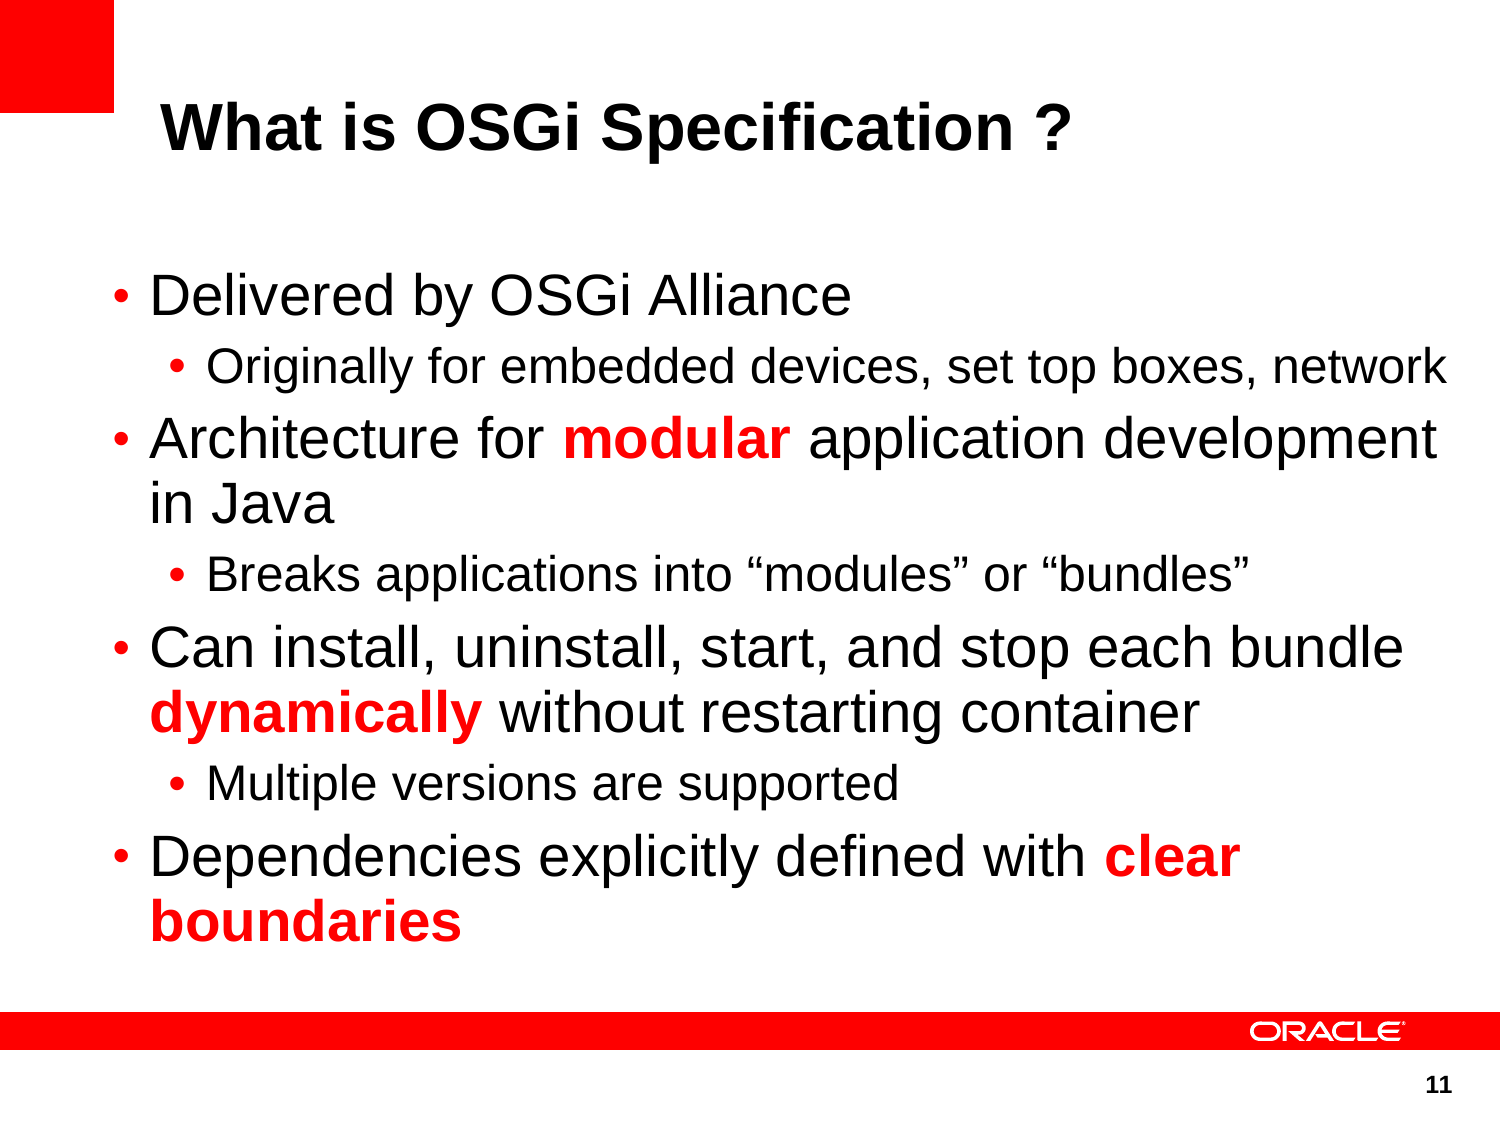

# What is OSGi Specification ?
Delivered by OSGi Alliance
Originally for embedded devices, set top boxes, network
Architecture for modular application development in Java
Breaks applications into “modules” or “bundles”
Can install, uninstall, start, and stop each bundle dynamically without restarting container
Multiple versions are supported
Dependencies explicitly defined with clear boundaries